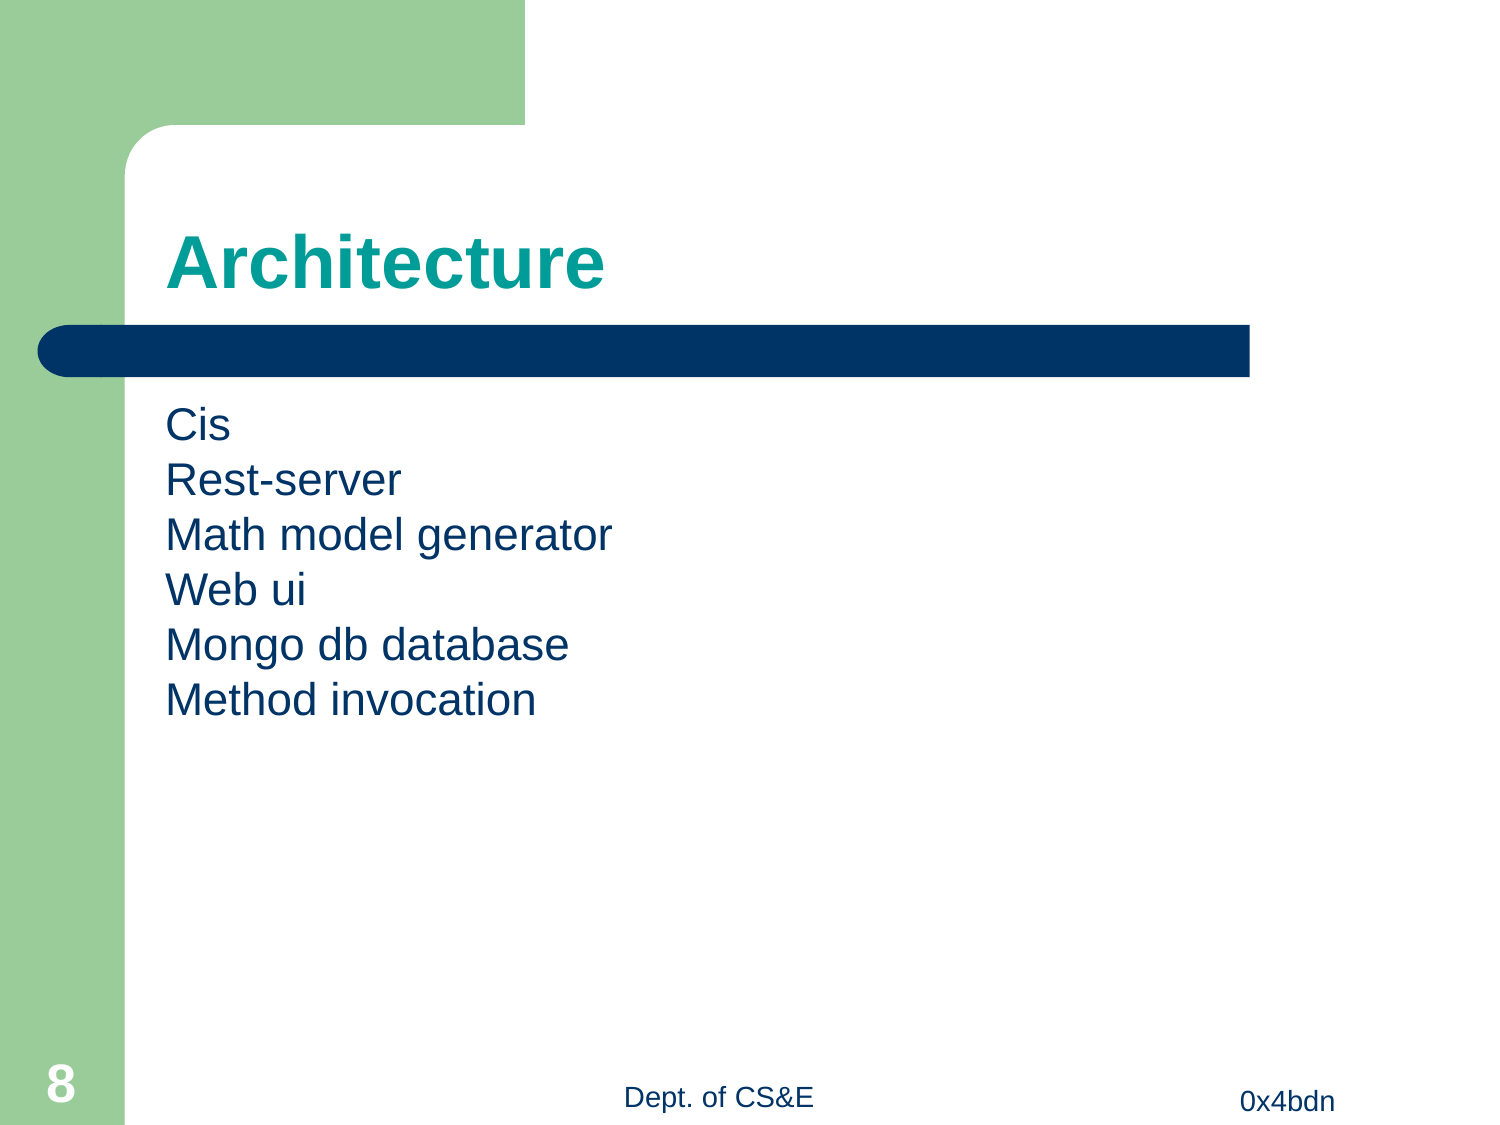

# Architecture
Cis
Rest-server
Math model generator
Web ui
Mongo db database
Method invocation
Dept. of CS&E
 	0x4bdn